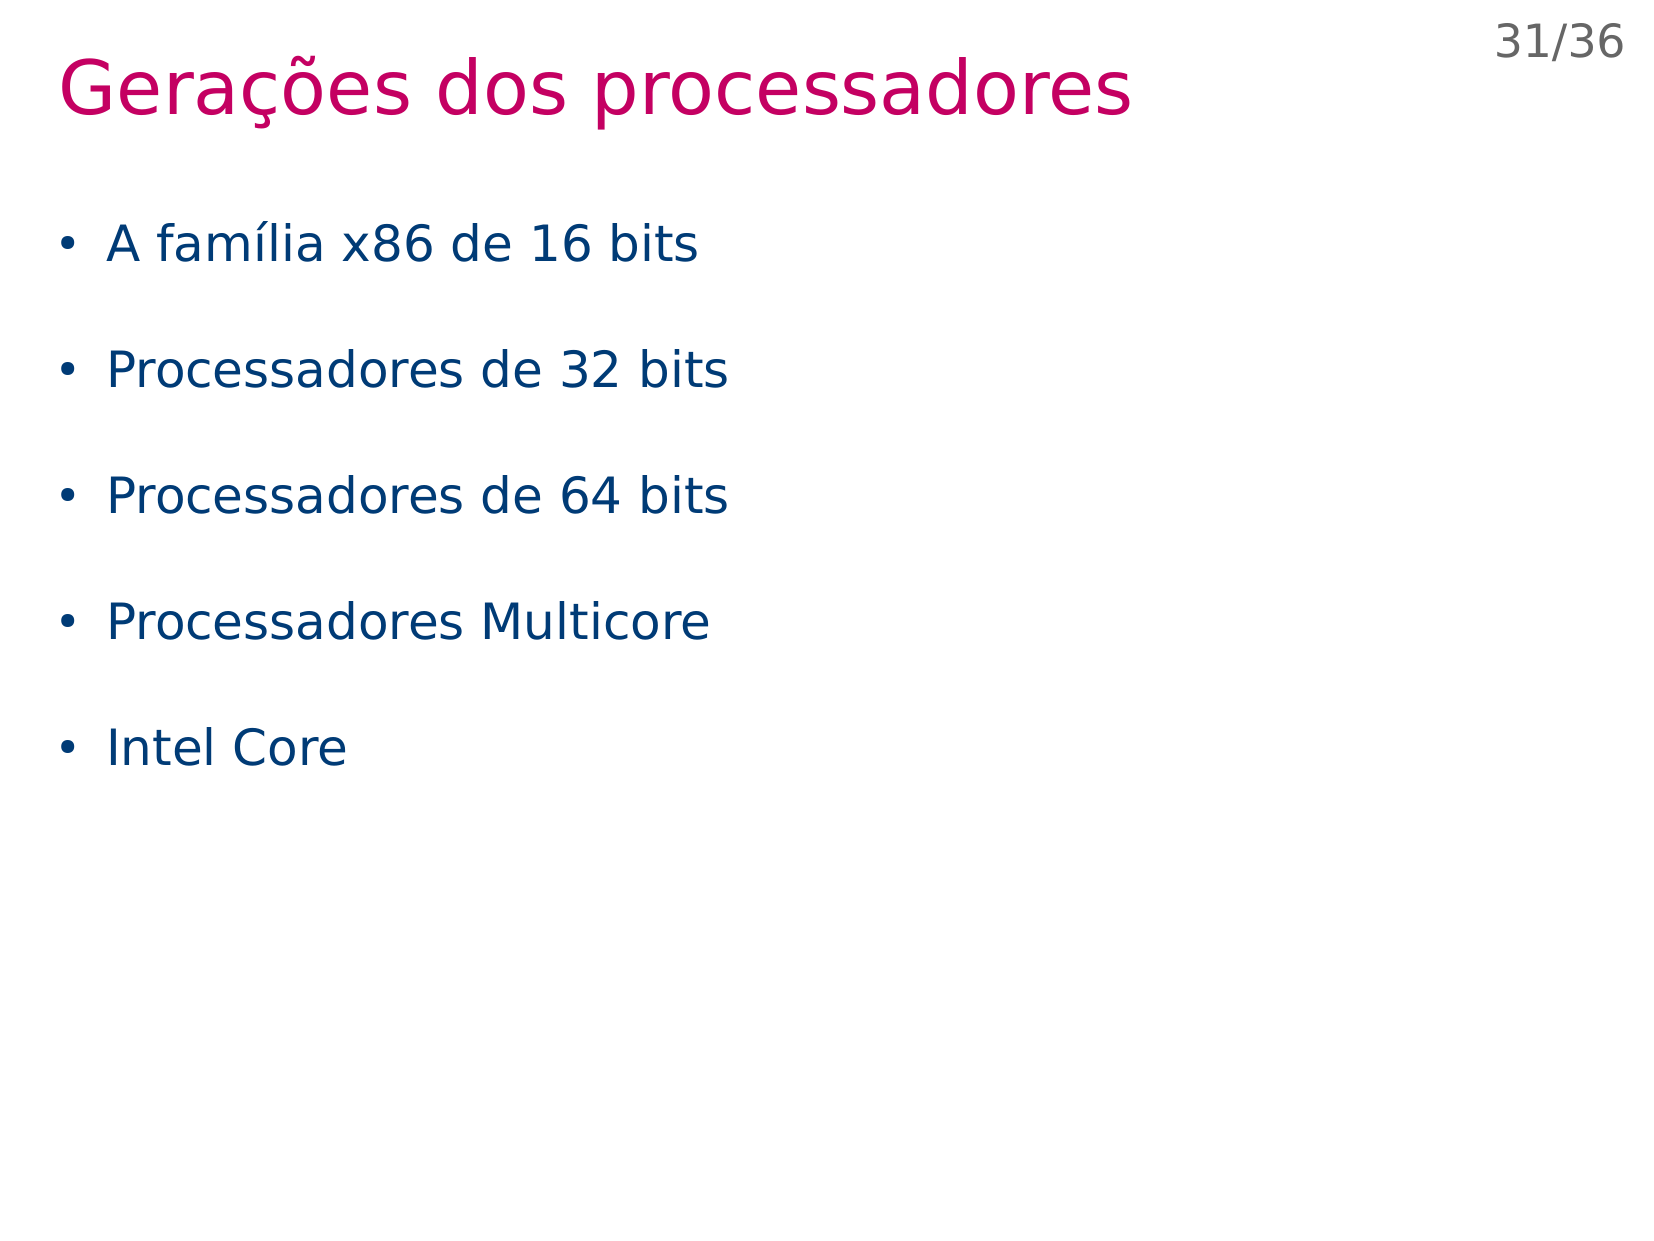

31
# Gerações dos processadores
A família x86 de 16 bits
Processadores de 32 bits
Processadores de 64 bits
Processadores Multicore
Intel Core